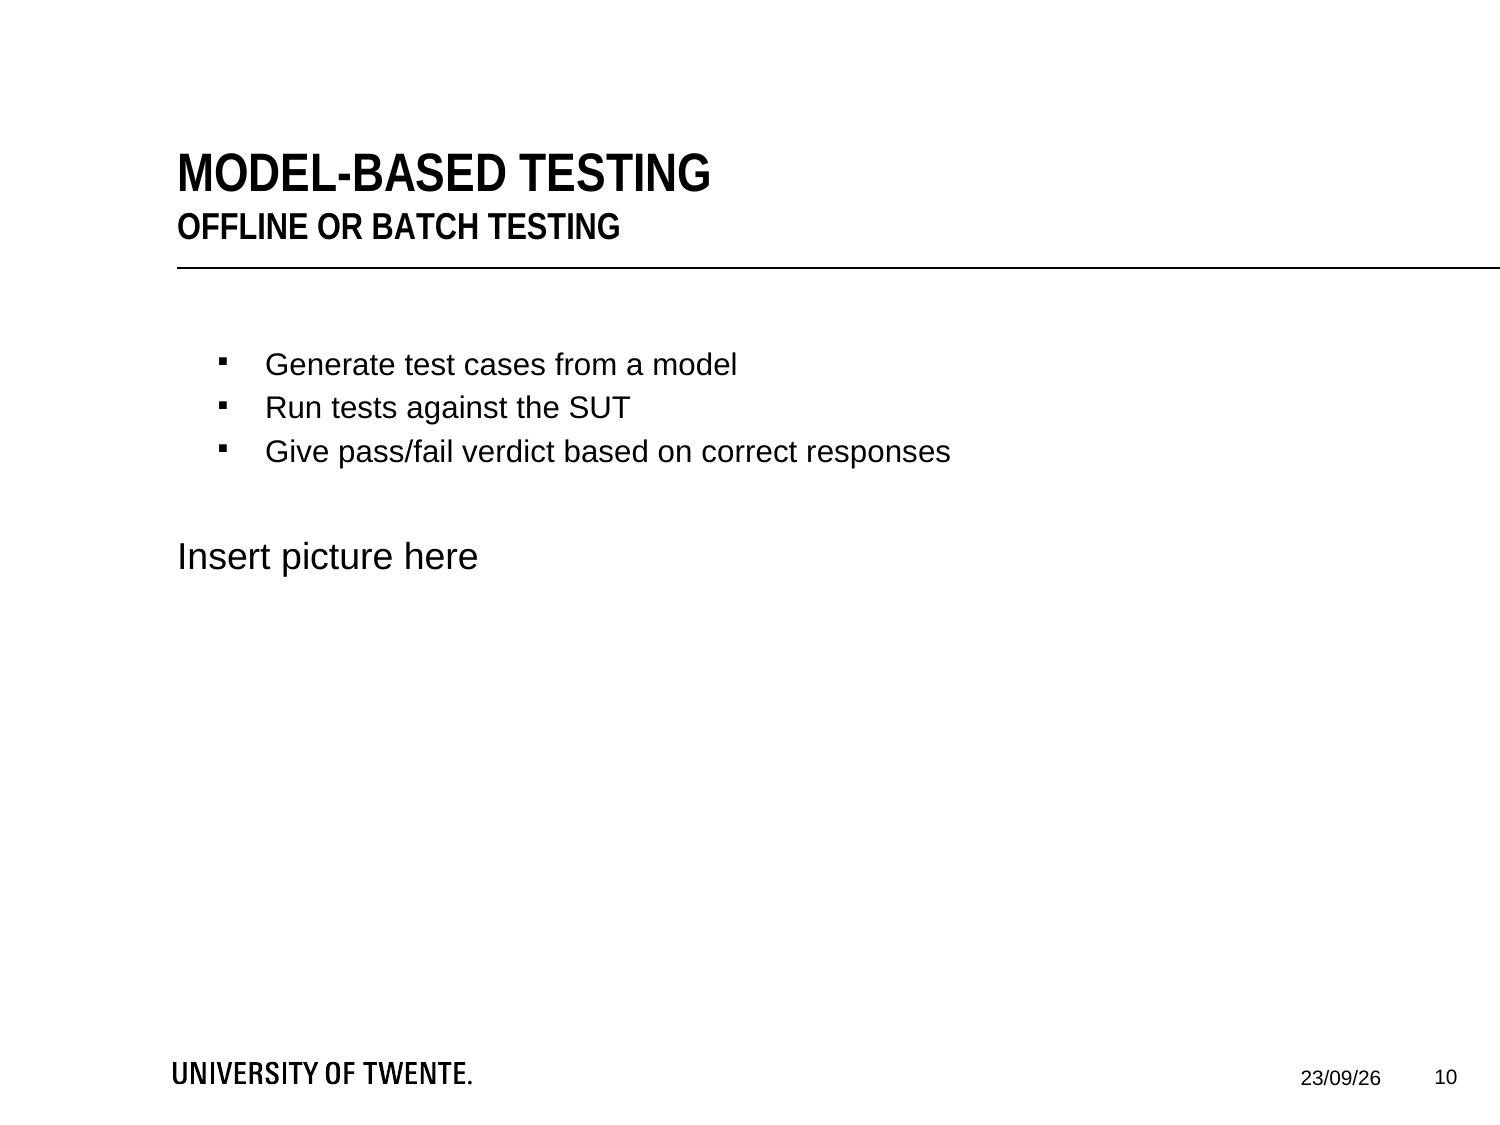

# MODEL-BASED TESTING OFFLINE OR BATCH TESTING
Generate test cases from a model
Run tests against the SUT
Give pass/fail verdict based on correct responses
Insert picture here